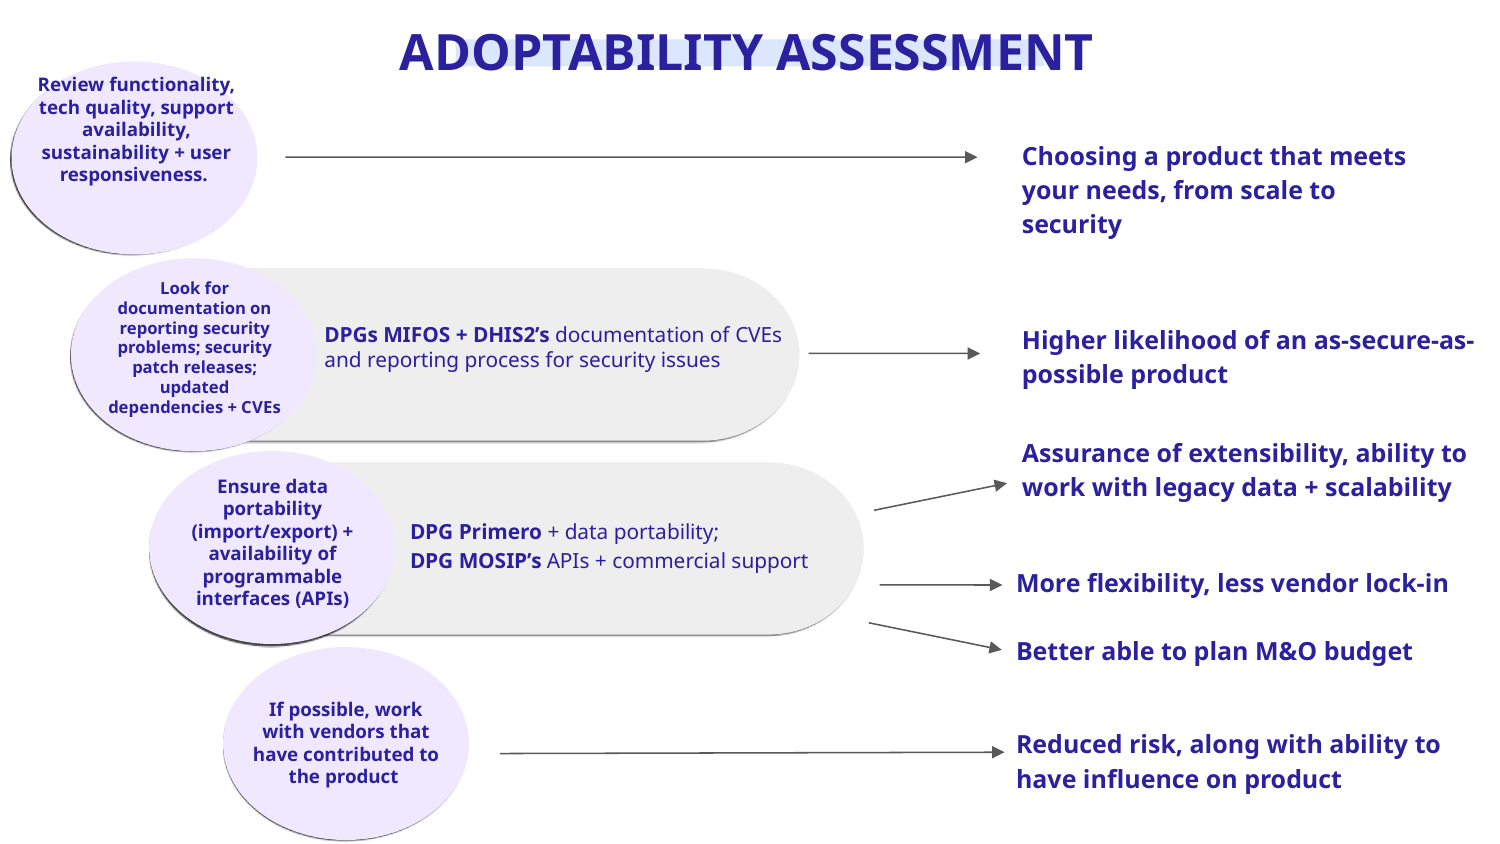

ADOPTABILITY ASSESSMENT
Review functionality, tech quality, support availability, sustainability + user responsiveness.
Choosing a product that meets your needs, from scale to security
Look for documentation on reporting security problems; security patch releases; updated dependencies + CVEs
Higher likelihood of an as-secure-as-possible product
DPGs MIFOS + DHIS2’s documentation of CVEs and reporting process for security issues
Assurance of extensibility, ability to work with legacy data + scalability
Ensure data portability (import/export) + availability of programmable interfaces (APIs)
DPG Primero + data portability;
DPG MOSIP’s APIs + commercial support
More flexibility, less vendor lock-in
Better able to plan M&O budget
If possible, work with vendors that have contributed to the product
Reduced risk, along with ability to have influence on product